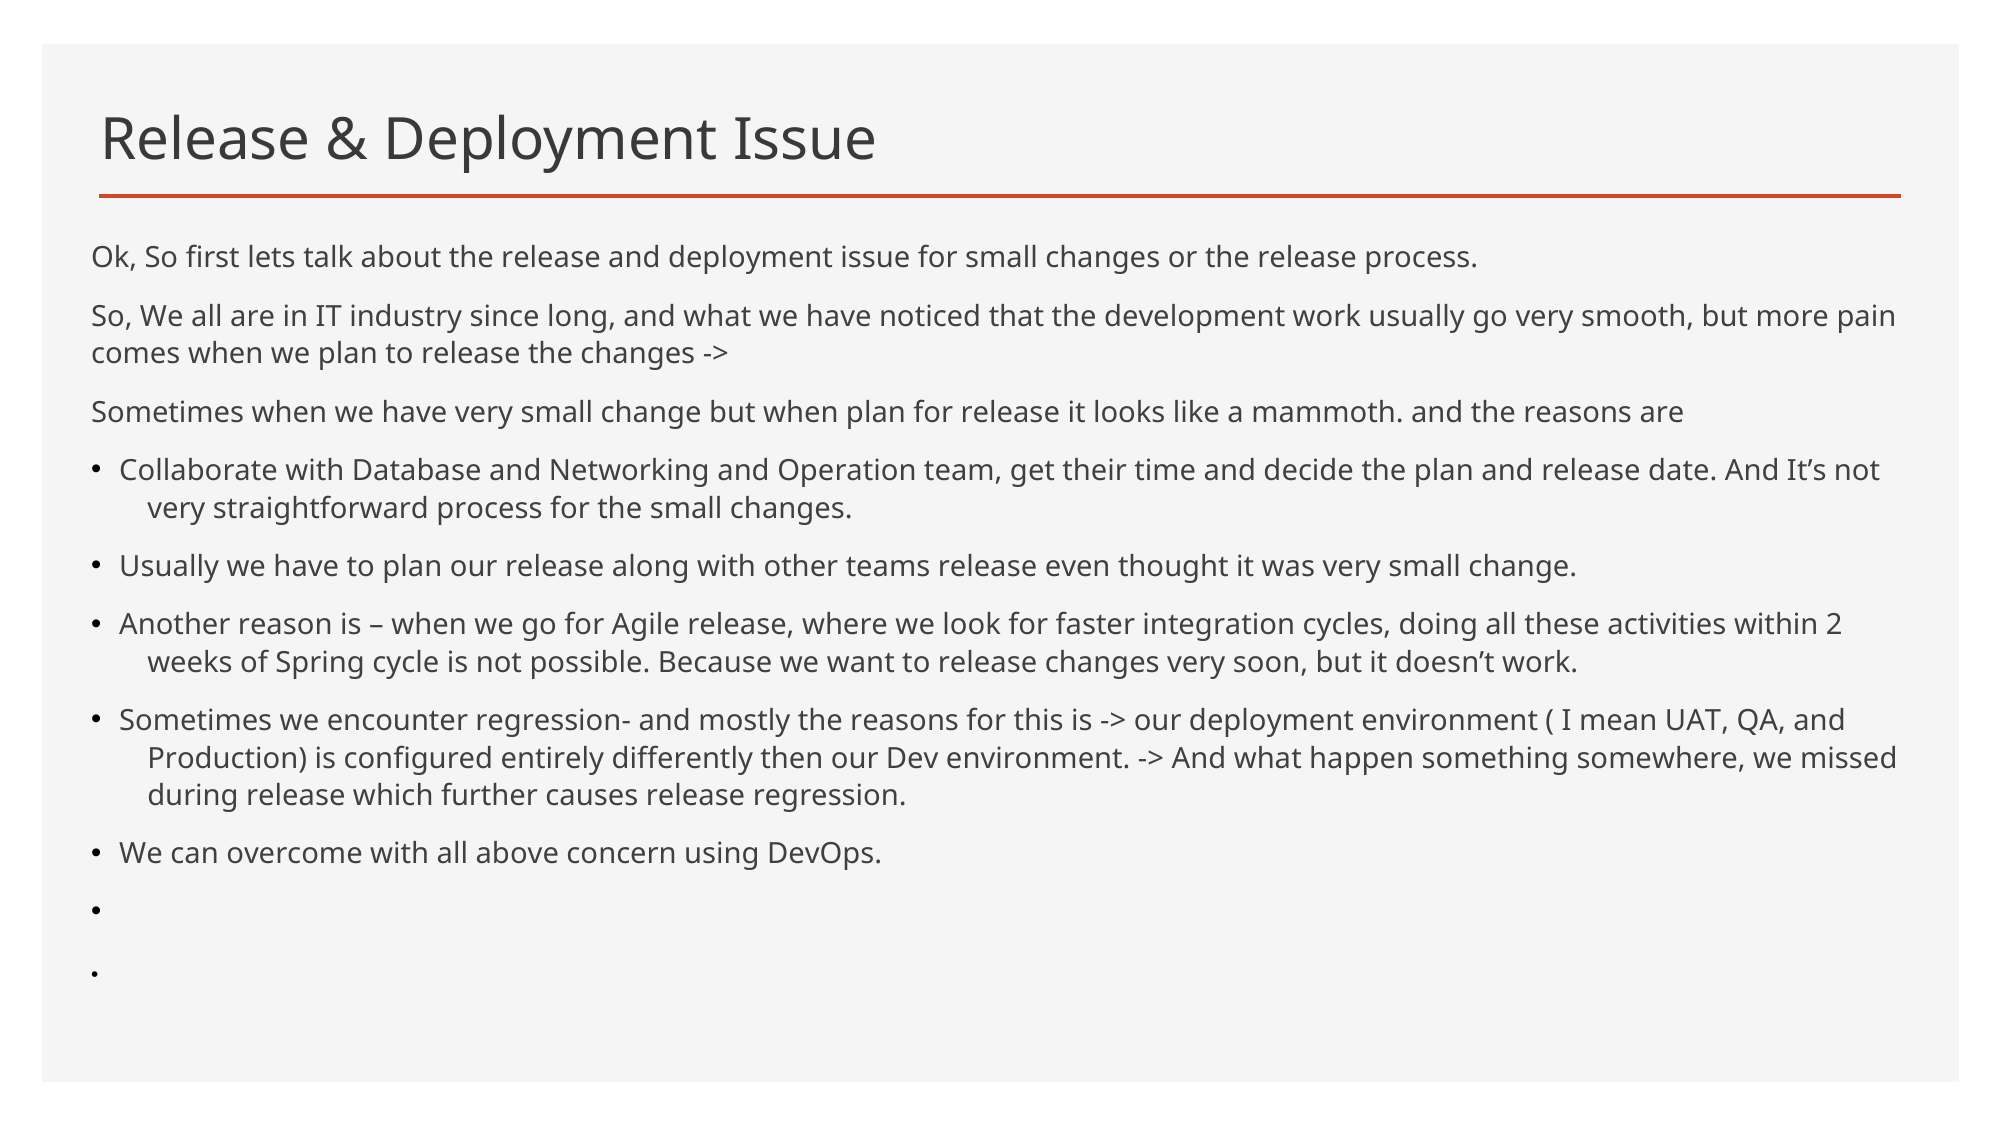

# Release & Deployment Issue
Ok, So first lets talk about the release and deployment issue for small changes or the release process.
So, We all are in IT industry since long, and what we have noticed that the development work usually go very smooth, but more pain comes when we plan to release the changes ->
Sometimes when we have very small change but when plan for release it looks like a mammoth. and the reasons are
Collaborate with Database and Networking and Operation team, get their time and decide the plan and release date. And It’s not very straightforward process for the small changes.
Usually we have to plan our release along with other teams release even thought it was very small change.
Another reason is – when we go for Agile release, where we look for faster integration cycles, doing all these activities within 2 weeks of Spring cycle is not possible. Because we want to release changes very soon, but it doesn’t work.
Sometimes we encounter regression- and mostly the reasons for this is -> our deployment environment ( I mean UAT, QA, and Production) is configured entirely differently then our Dev environment. -> And what happen something somewhere, we missed during release which further causes release regression.
We can overcome with all above concern using DevOps.